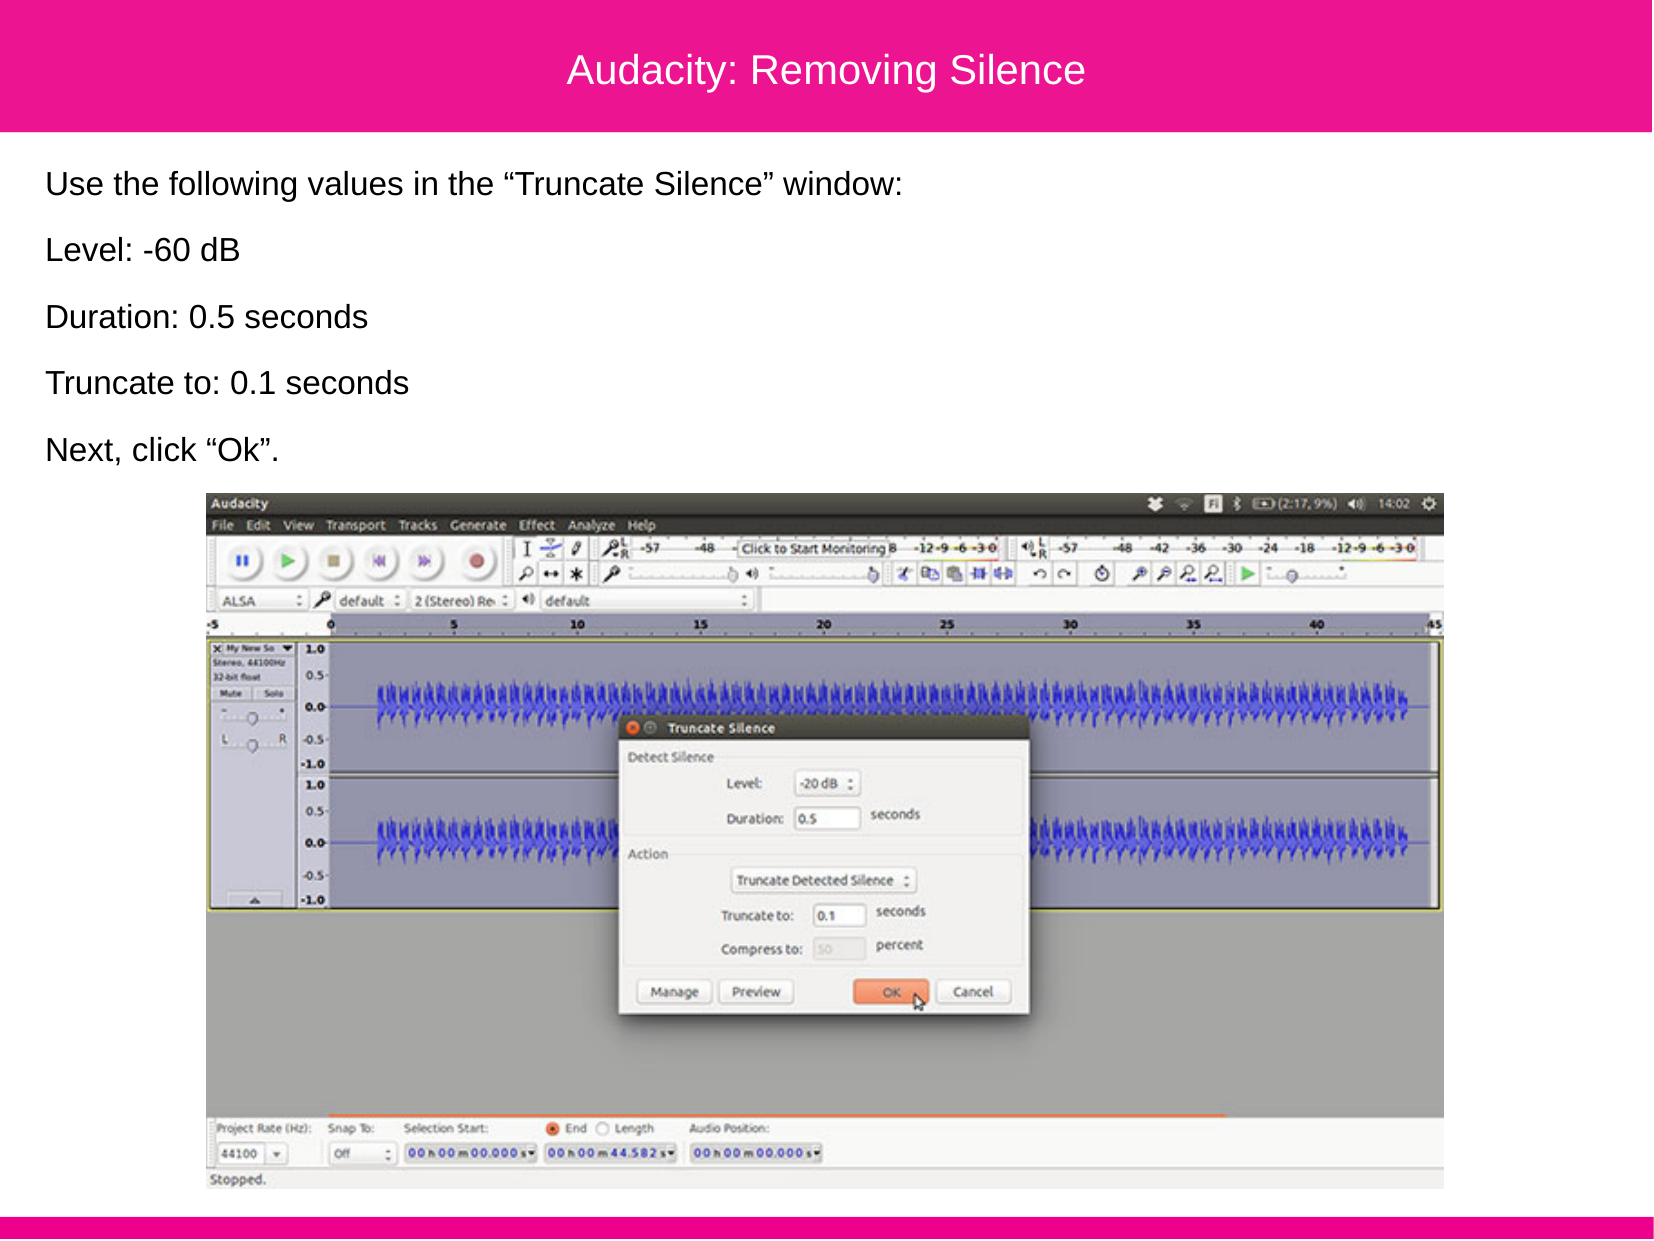

# Audacity: Removing Silence
Use the following values in the “Truncate Silence” window:
Level: -60 dB
Duration: 0.5 seconds
Truncate to: 0.1 seconds
Next, click “Ok”.